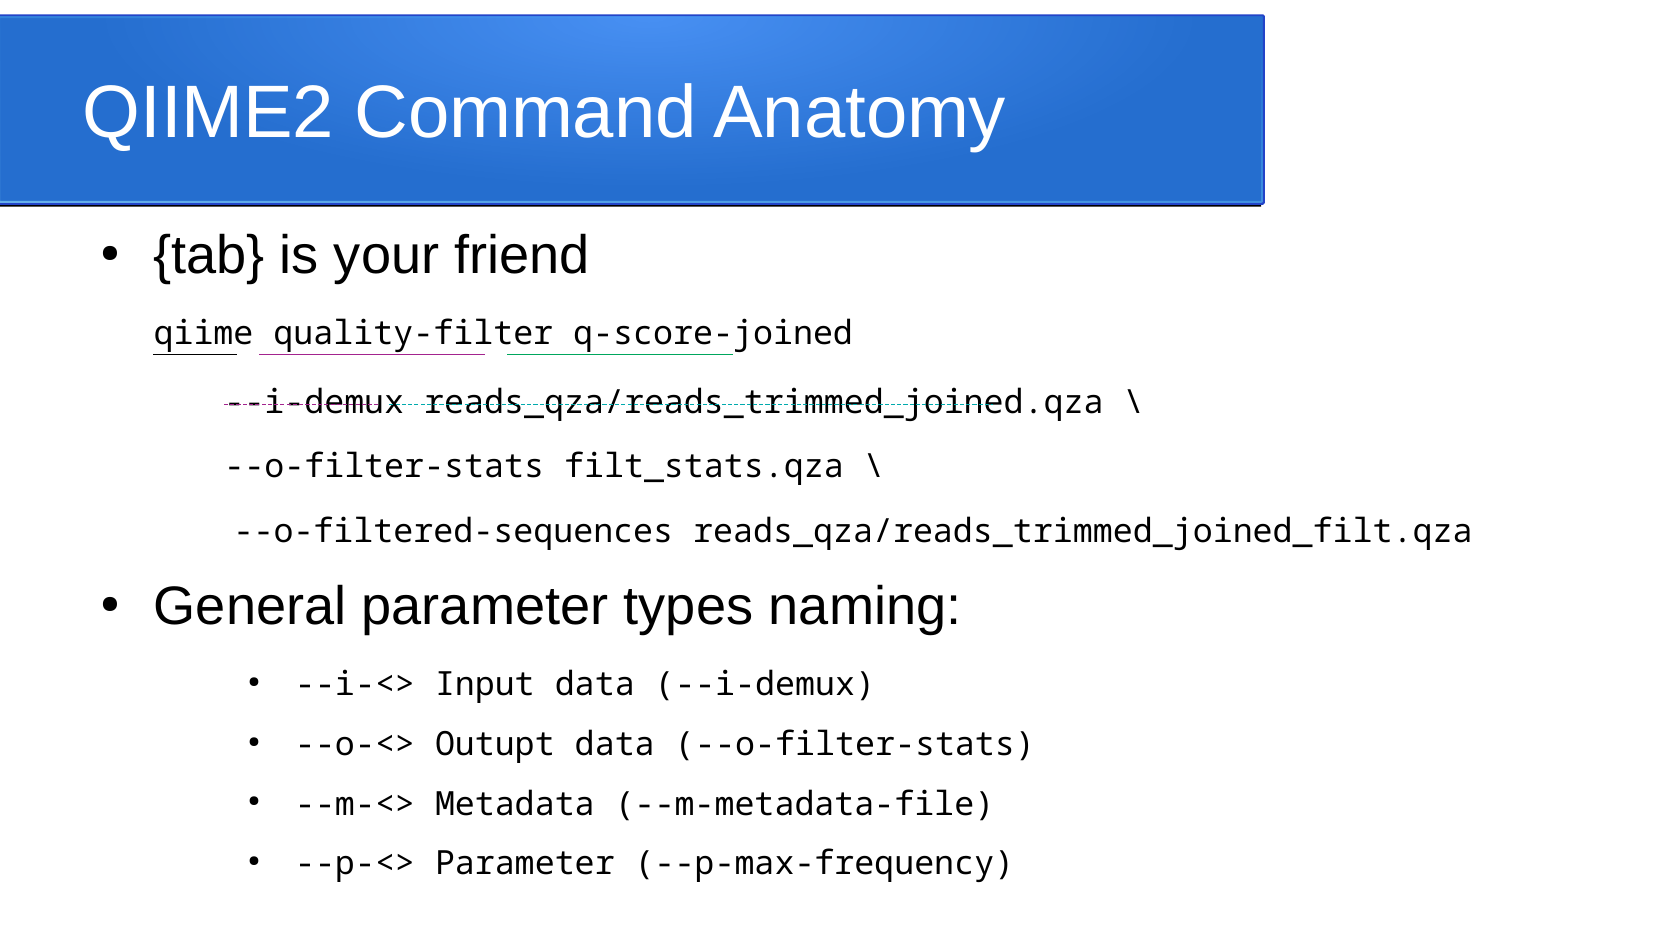

# QIIME2 Command Anatomy
{tab} is your friend
qiime quality-filter q-score-joined
--i-demux reads_qza/reads_trimmed_joined.qza \
--o-filter-stats filt_stats.qza \
 --o-filtered-sequences reads_qza/reads_trimmed_joined_filt.qza
General parameter types naming:
--i-<> Input data (--i-demux)
--o-<> Outupt data (--o-filter-stats)
--m-<> Metadata (--m-metadata-file)
--p-<> Parameter (--p-max-frequency)